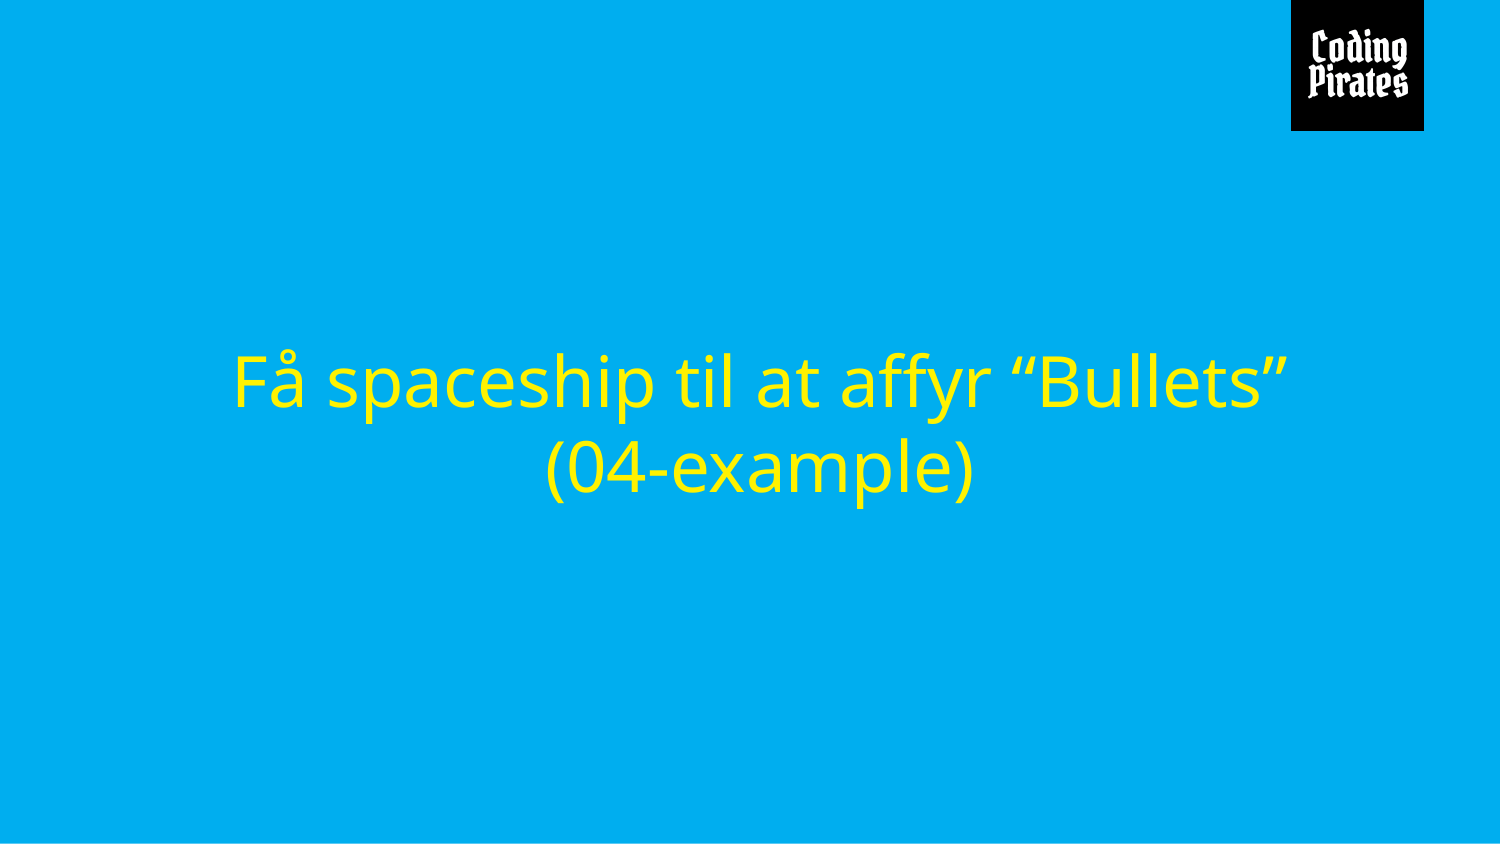

# Få spaceship til at affyr “Bullets” (04-example)